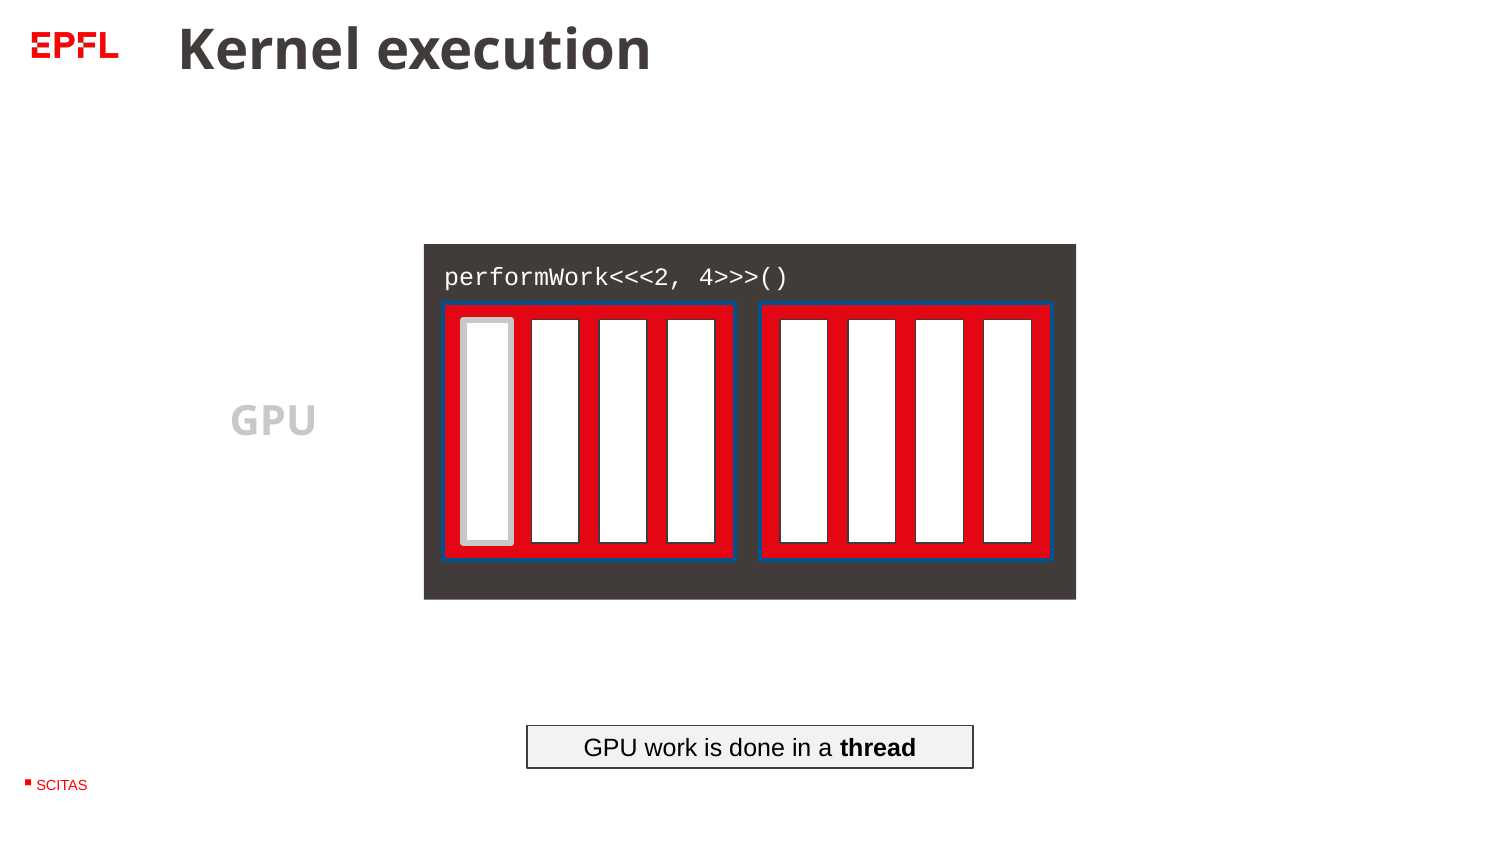

# Kernel execution
performWork<<<2, 4>>>()
GPU
GPU work is done in a thread